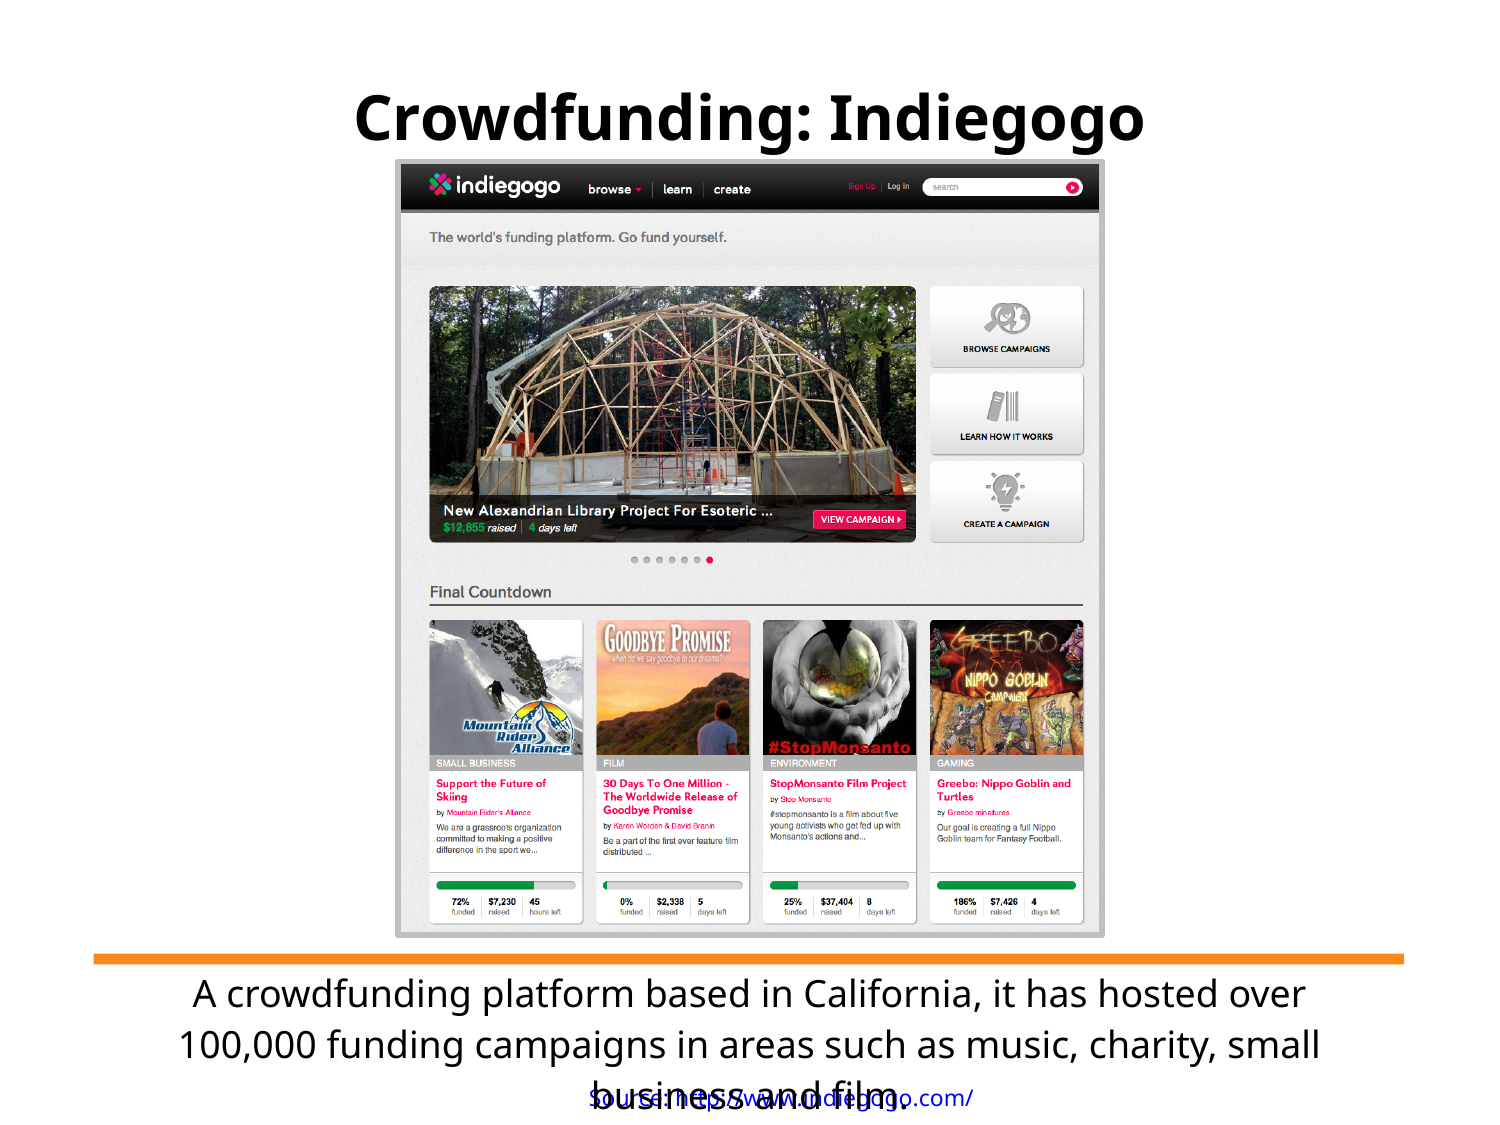

# Crowdfunding: Indiegogo
A crowdfunding platform based in California, it has hosted over 100,000 funding campaigns in areas such as music, charity, small business and film.
Source: http://www.indiegogo.com/